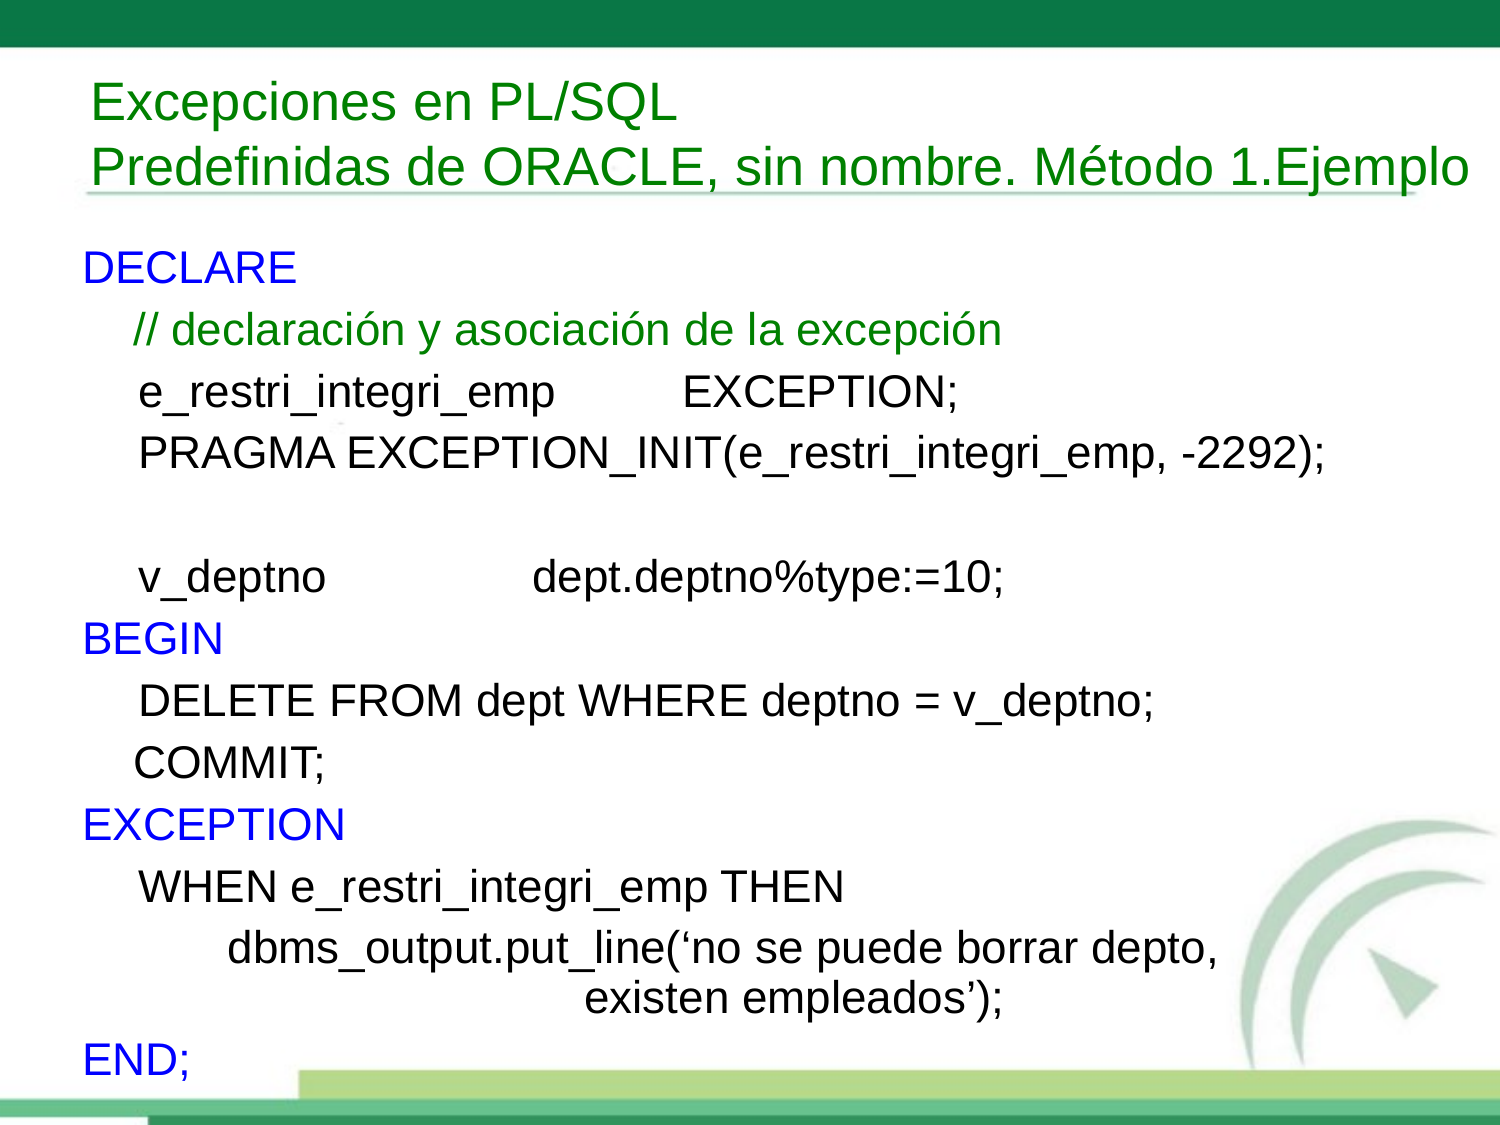

# Excepciones en PL/SQL Predefinidas de ORACLE, sin nombre. Método 1.Ejemplo
DECLARE
 // declaración y asociación de la excepción
	e_restri_integri_emp	EXCEPTION;
	PRAGMA EXCEPTION_INIT(e_restri_integri_emp, -2292);
	v_deptno		dept.deptno%type:=10;
BEGIN
	DELETE FROM dept WHERE deptno = v_deptno;
 COMMIT;
EXCEPTION
	WHEN e_restri_integri_emp THEN
	 dbms_output.put_line(‘no se puede borrar depto, existen empleados’);
END;